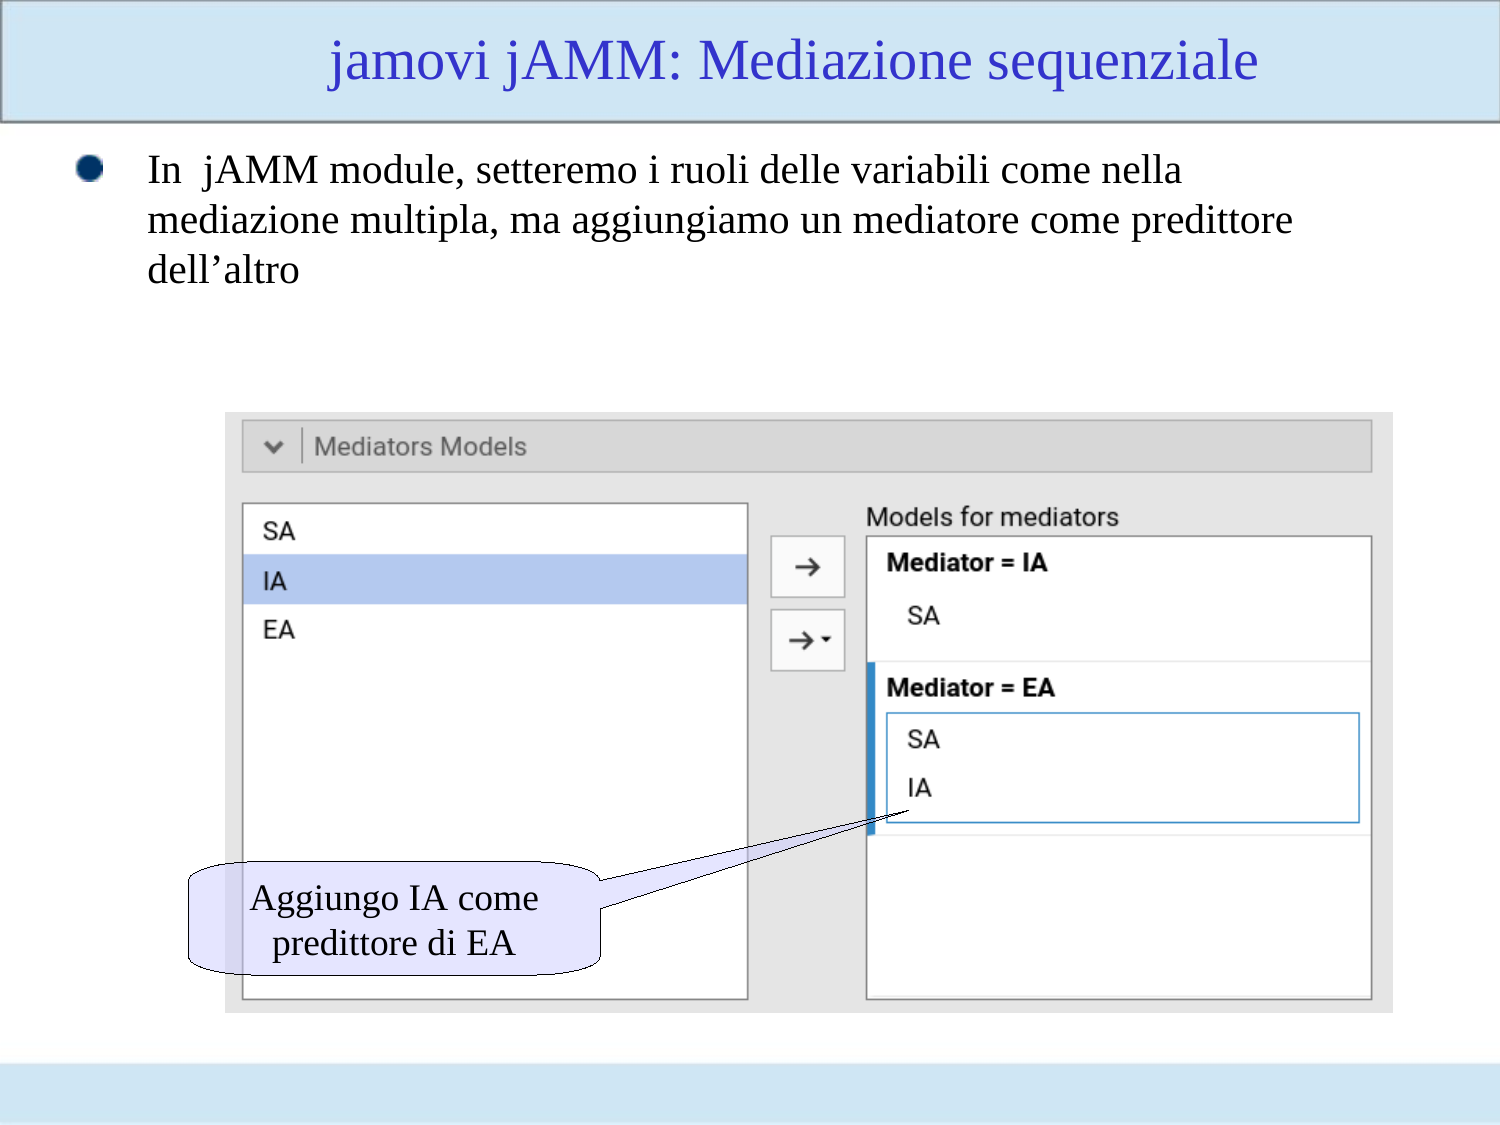

# jamovi jAMM: Mediazione sequenziale
In jAMM module, setteremo i ruoli delle variabili come nella mediazione multipla, ma aggiungiamo un mediatore come predittore dell’altro
Aggiungo IA come predittore di EA